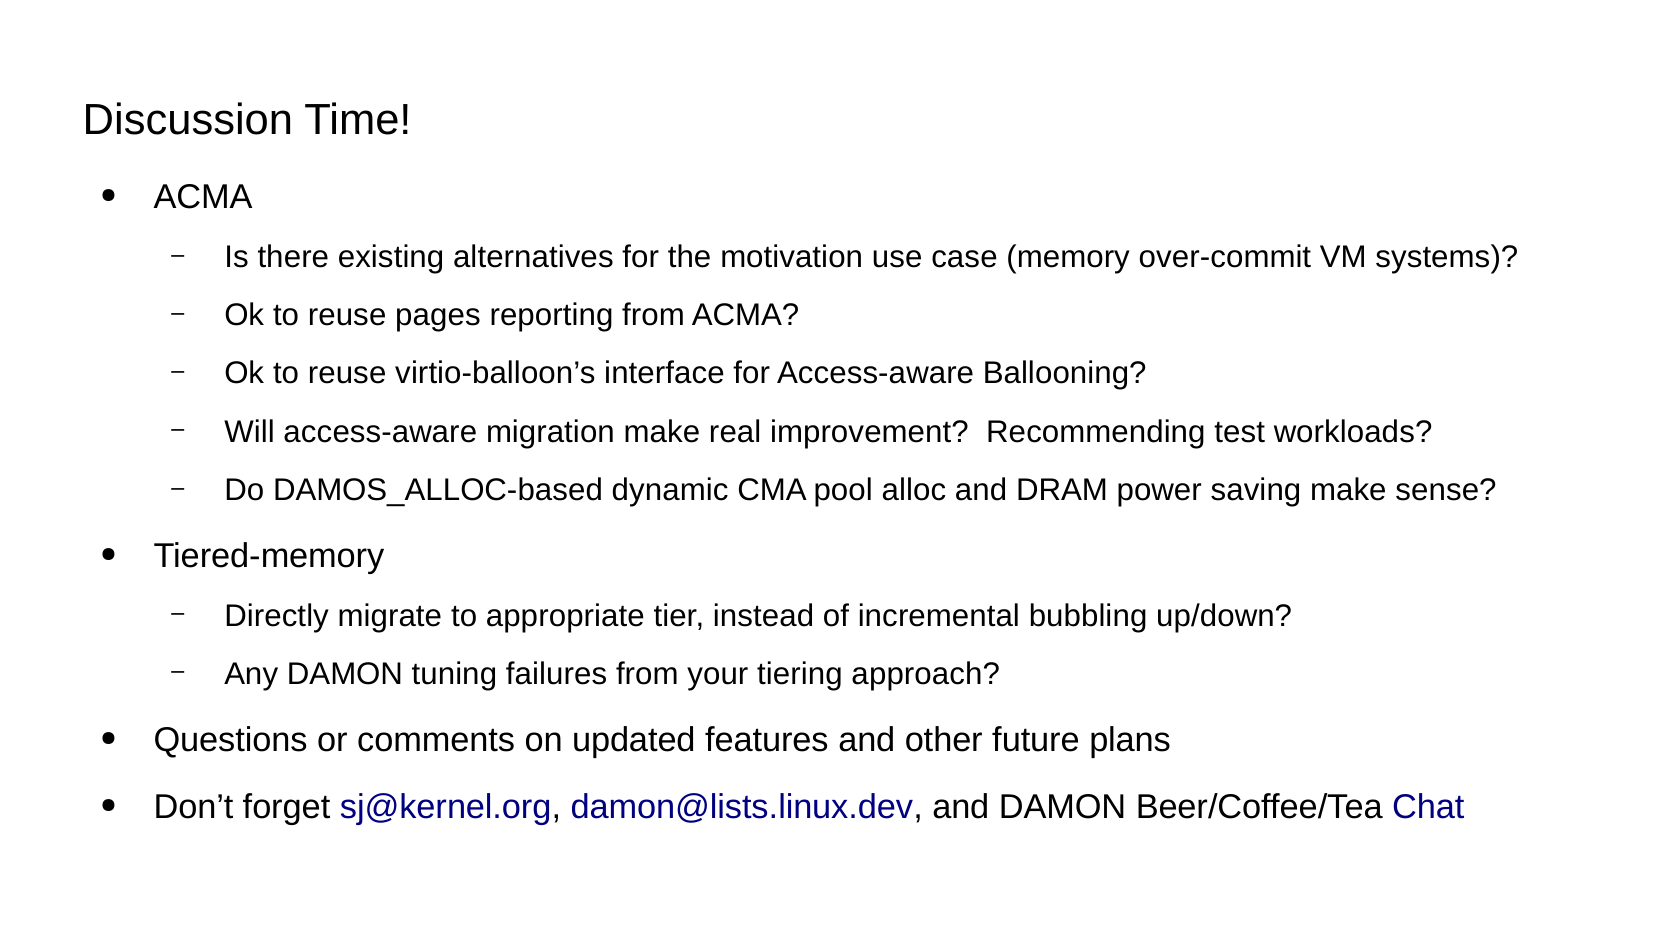

# Discussion Time!
ACMA
Is there existing alternatives for the motivation use case (memory over-commit VM systems)?
Ok to reuse pages reporting from ACMA?
Ok to reuse virtio-balloon’s interface for Access-aware Ballooning?
Will access-aware migration make real improvement? Recommending test workloads?
Do DAMOS_ALLOC-based dynamic CMA pool alloc and DRAM power saving make sense?
Tiered-memory
Directly migrate to appropriate tier, instead of incremental bubbling up/down?
Any DAMON tuning failures from your tiering approach?
Questions or comments on updated features and other future plans
Don’t forget sj@kernel.org, damon@lists.linux.dev, and DAMON Beer/Coffee/Tea Chat